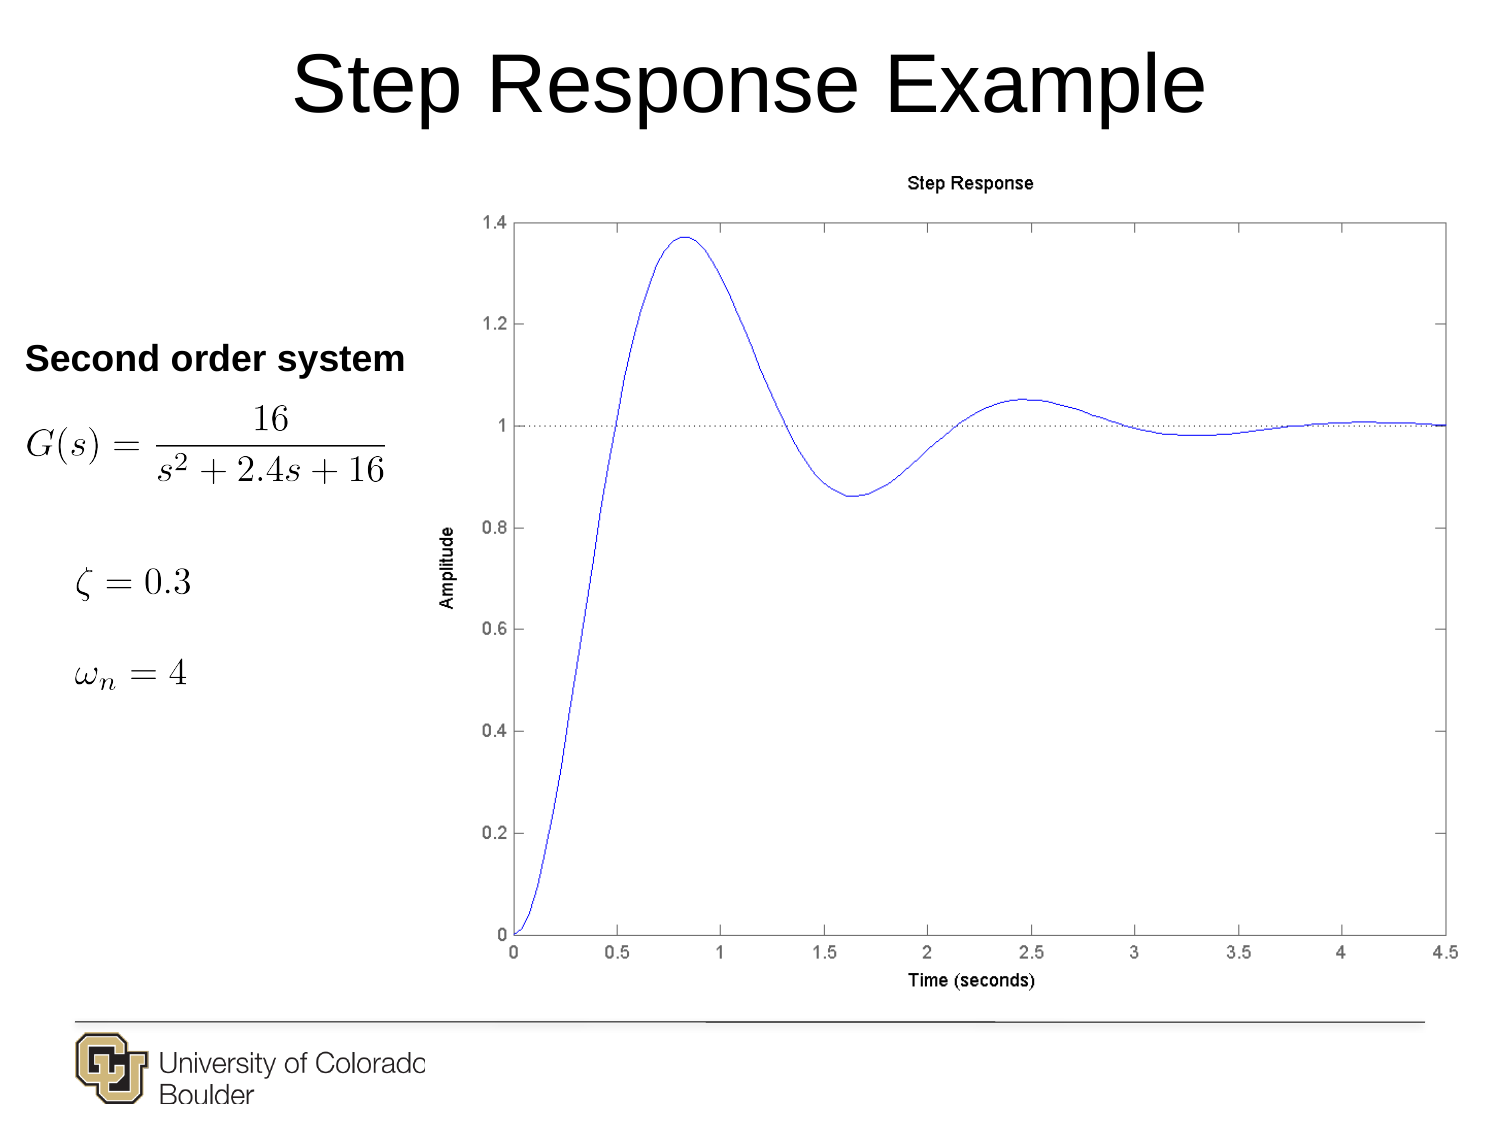

# Step Response Example
Second order system